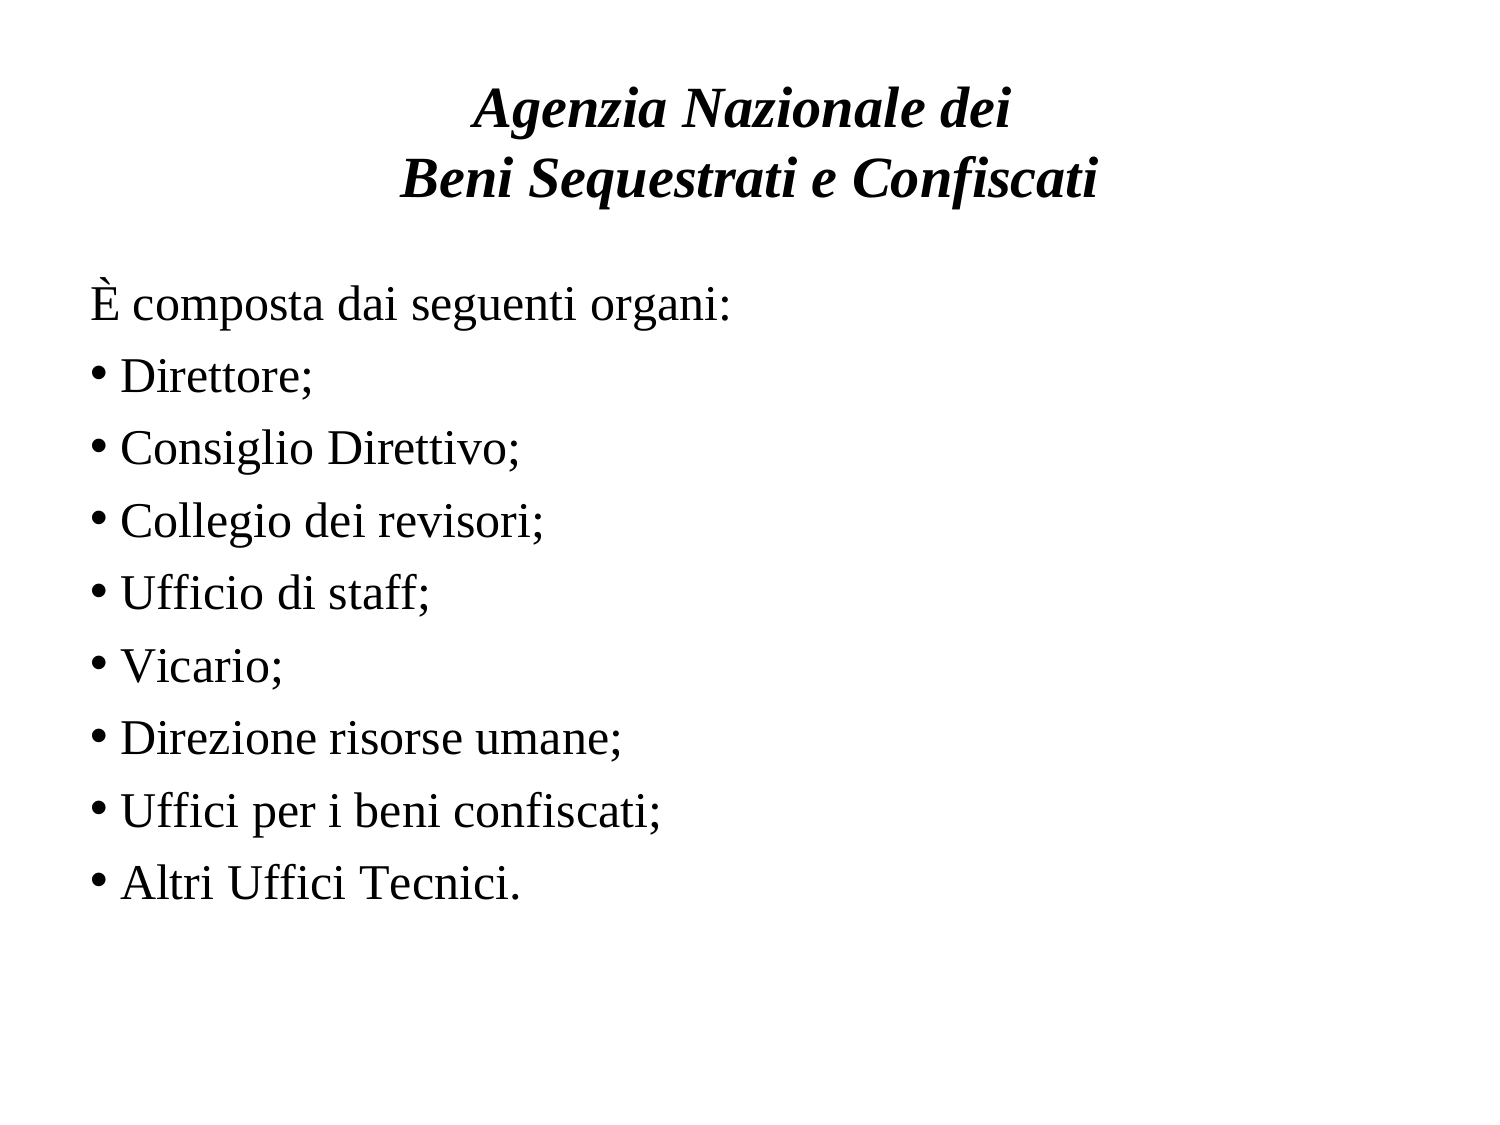

# Agenzia Nazionale dei Beni Sequestrati e Confiscati
È composta dai seguenti organi:
 Direttore;
 Consiglio Direttivo;
 Collegio dei revisori;
 Ufficio di staff;
 Vicario;
 Direzione risorse umane;
 Uffici per i beni confiscati;
 Altri Uffici Tecnici.